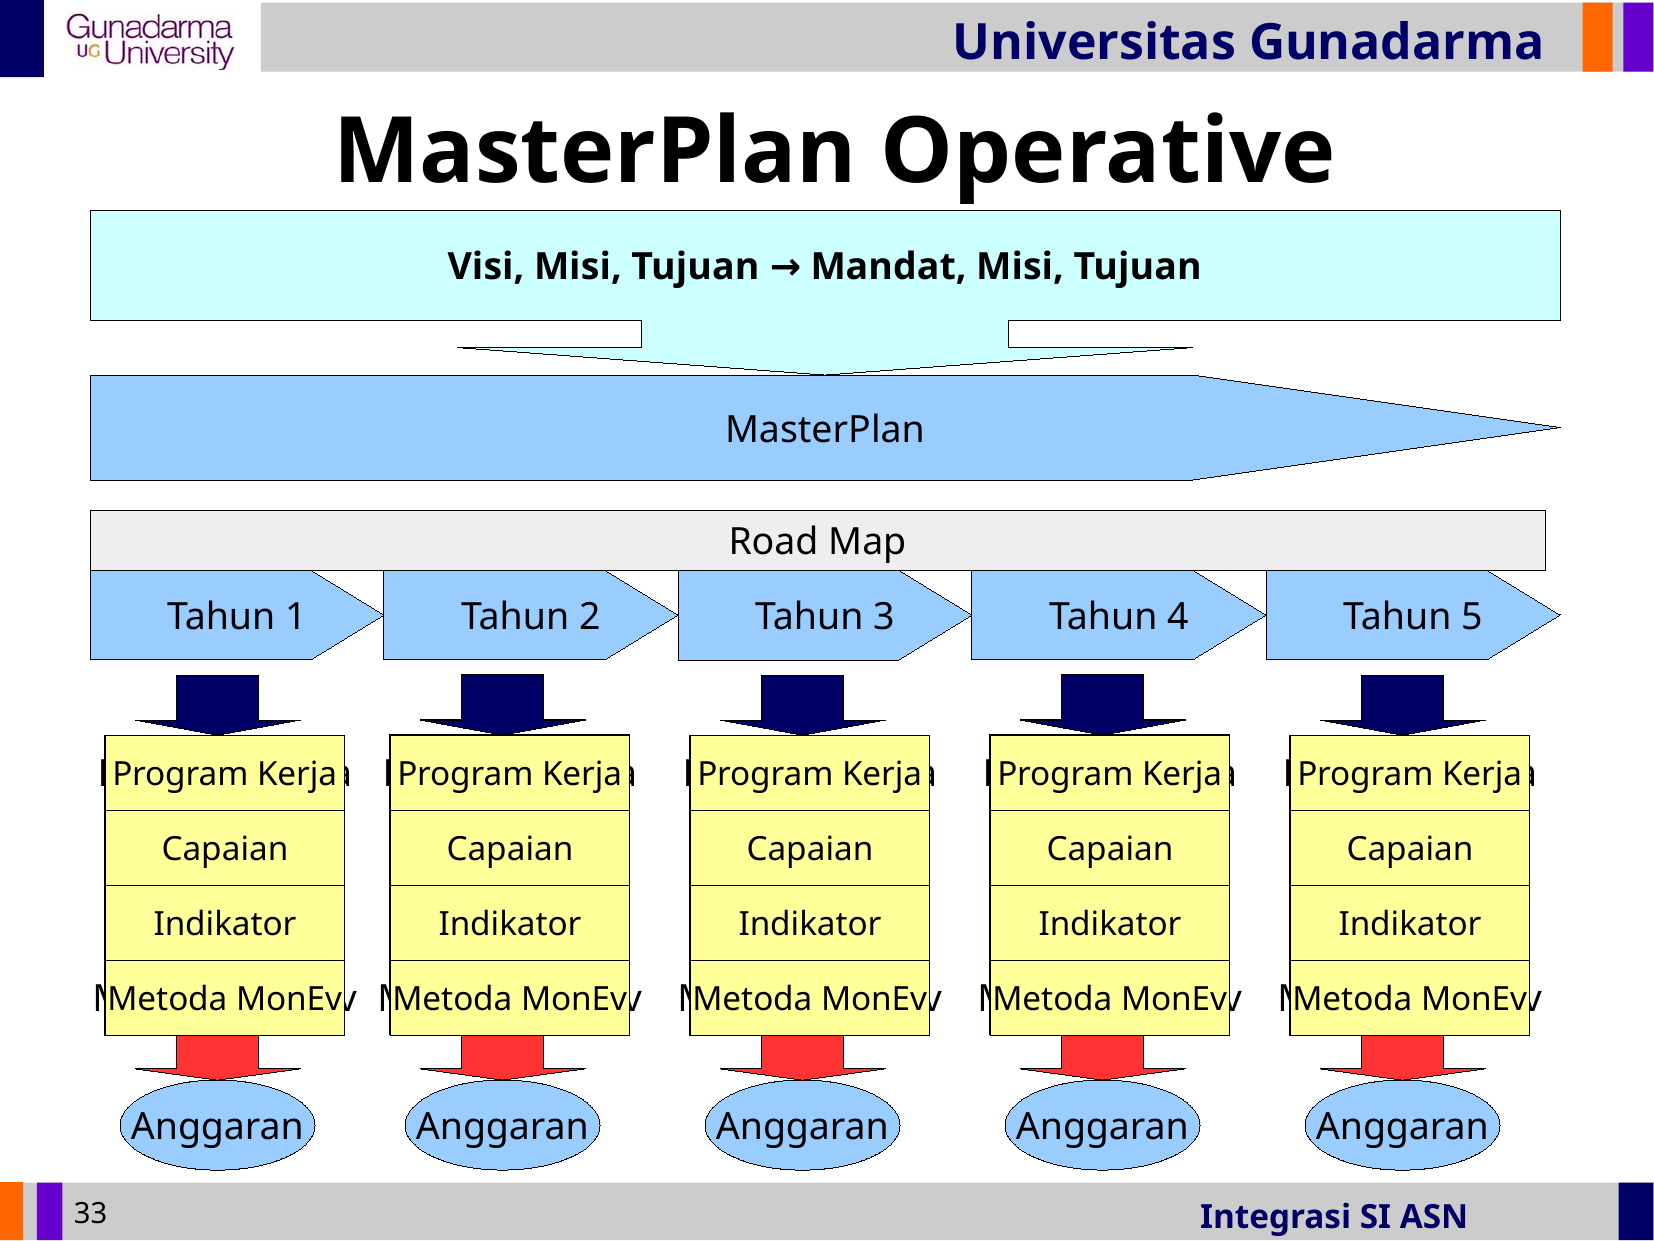

# MasterPlan Operative
Visi, Misi, Tujuan → Mandat, Misi, Tujuan
MasterPlan
Road Map
Tahun 1
Tahun 2
Tahun 4
Tahun 5
Tahun 3
Program Kerja
Program Kerja
Program Kerja
Program Kerja
Program Kerja
Program Kerja
Program Kerja
Program Kerja
Program Kerja
Program Kerja
Capian
Capian
Capian
Capaian
Capian
Capaian
Capian
Capaian
Capaian
Capaian
Indikator
Indikator
Indikator
Indikator
Indikator
Indikator
Indikator
Indikator
Indikator
Indikator
Metoda Monev
Metoda Monev
Metoda Monev
Metoda MonEv
Metoda Monev
Metoda MonEv
Metoda Monev
Metoda MonEv
Metoda MonEv
Metoda MonEv
Anggaran
Anggaran
Anggaran
Anggaran
Anggaran
33